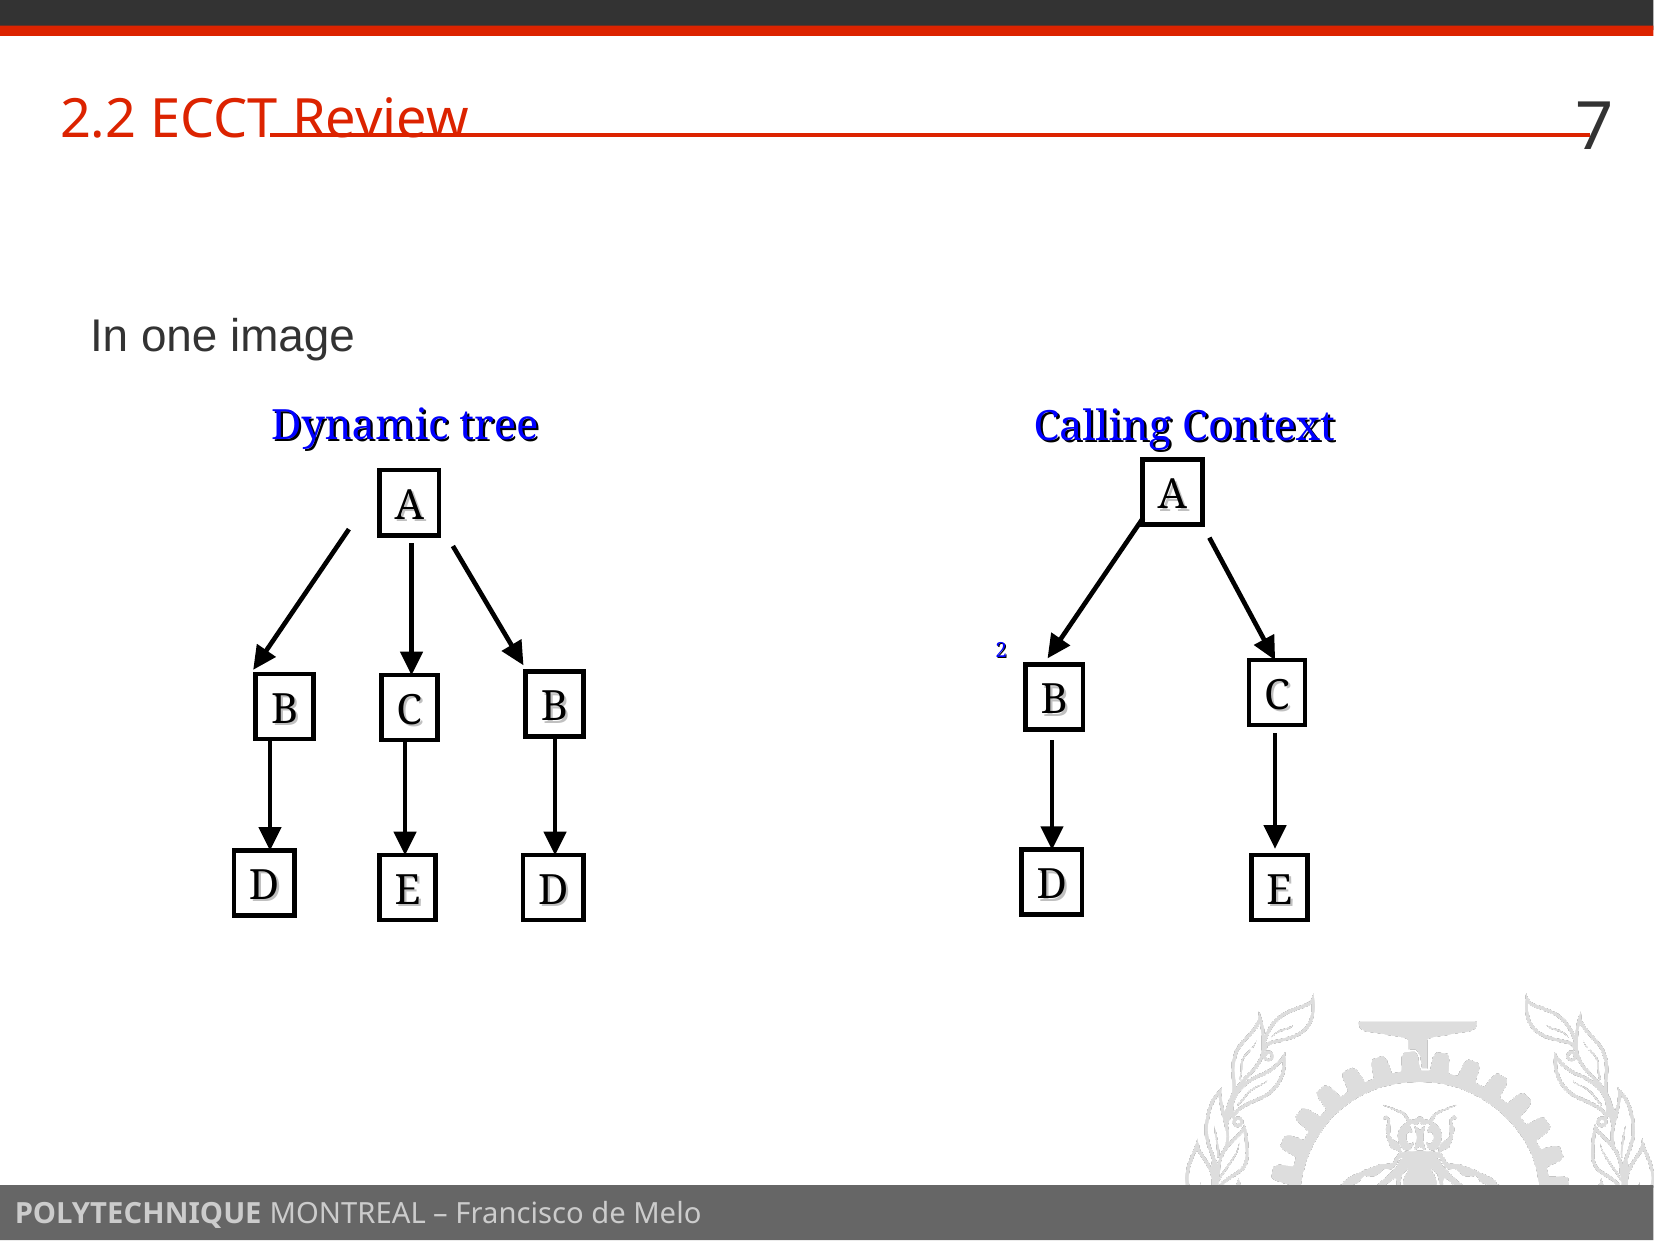

2.2 ECCT Review
7
In one image
Dynamic tree
Calling Context
A
A
2
C
B
B
B
C
D
D
E
D
E
POLYTECHNIQUE MONTREAL – Francisco de Melo